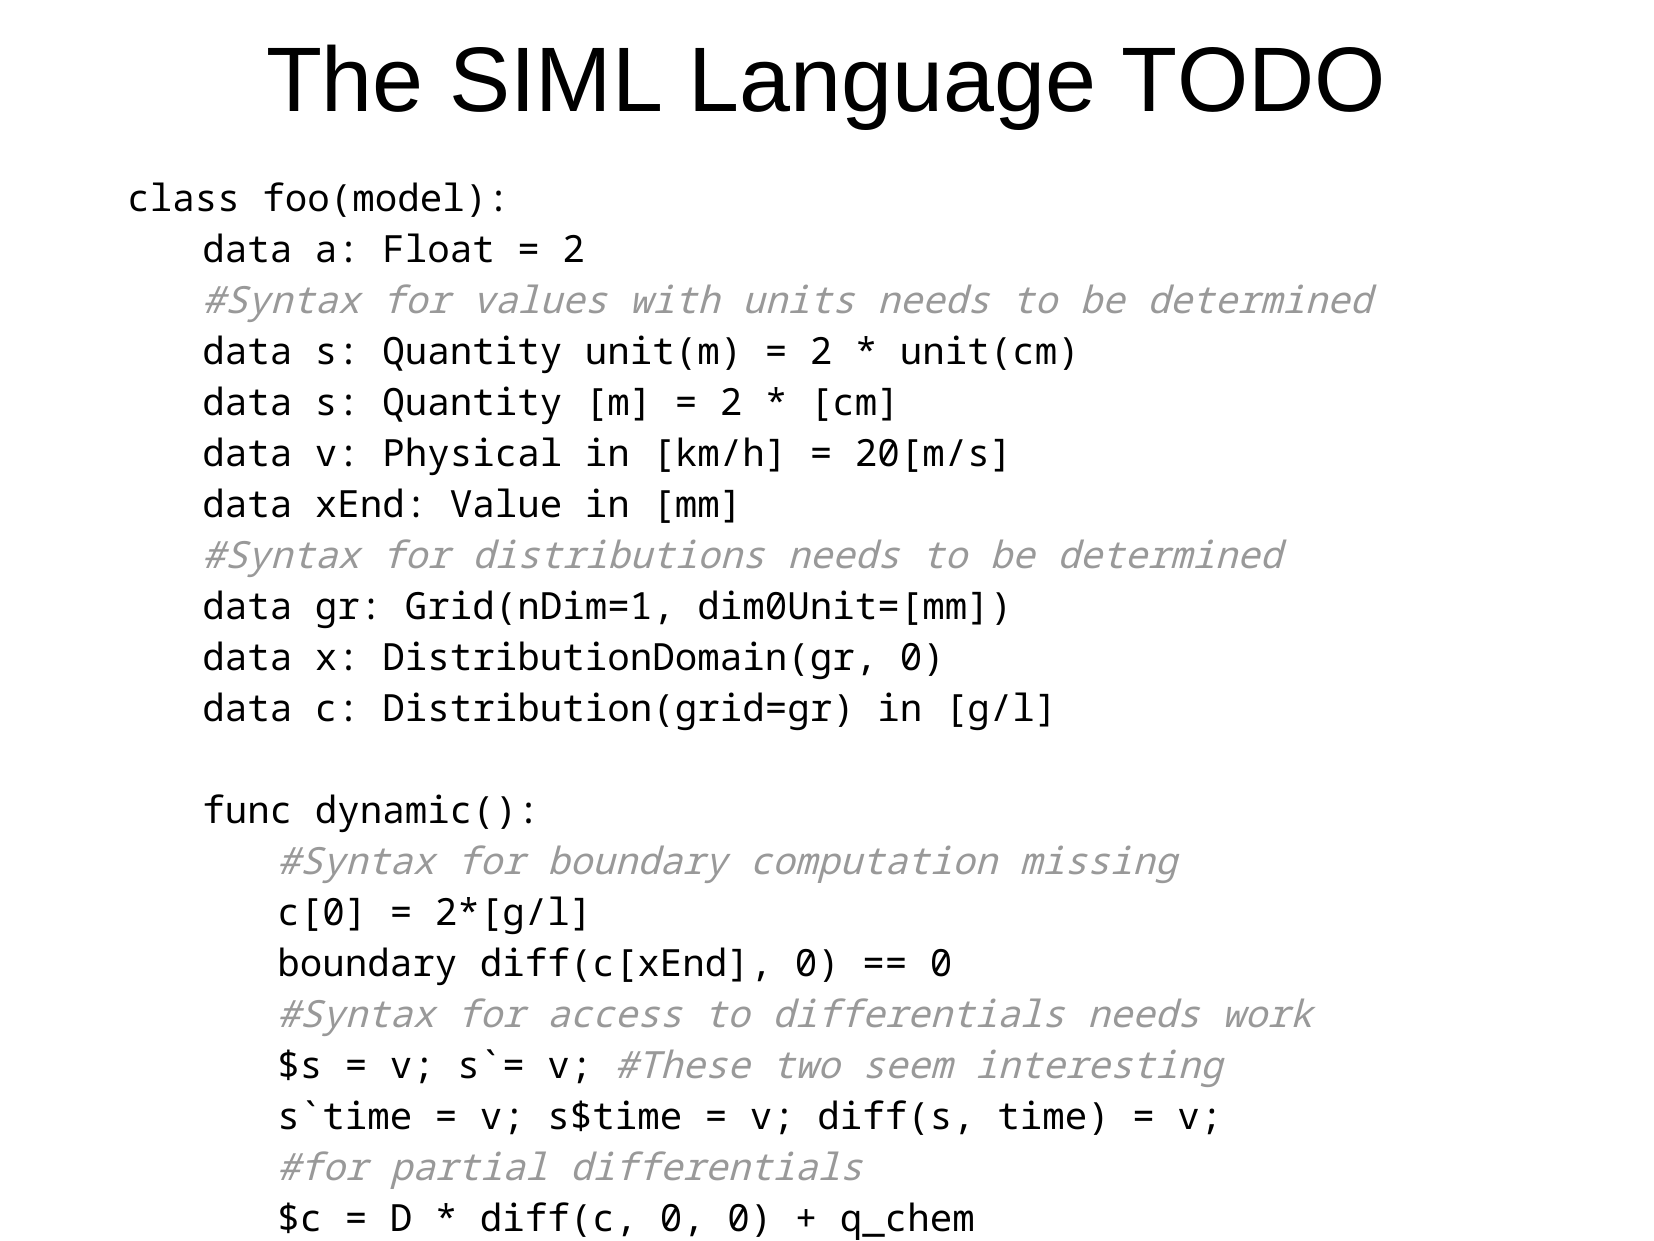

# The SIML Language TODO
class foo(model):
	data a: Float = 2
	#Syntax for values with units needs to be determined
	data s: Quantity unit(m) = 2 * unit(cm)
	data s: Quantity [m] = 2 * [cm]
	data v: Physical in [km/h] = 20[m/s]
	data xEnd: Value in [mm]
	#Syntax for distributions needs to be determined
	data gr: Grid(nDim=1, dim0Unit=[mm])
	data x: DistributionDomain(gr, 0)
	data c: Distribution(grid=gr) in [g/l]
	func dynamic():
		#Syntax for boundary computation missing
		c[0] = 2*[g/l]
		boundary diff(c[xEnd], 0) == 0
		#Syntax for access to differentials needs work
		$s = v; s`= v; #These two seem interesting
		s`time = v; s$time = v; diff(s, time) = v;
		#for partial differentials
		$c = D * diff(c, 0, 0) + q_chem
		$c = D * c$0$0 + q_chem
		c` = D * c`0`0 + q_chem; c`= D * c`x`x + q_chem
		$c = D * c_0_0 + q_chem